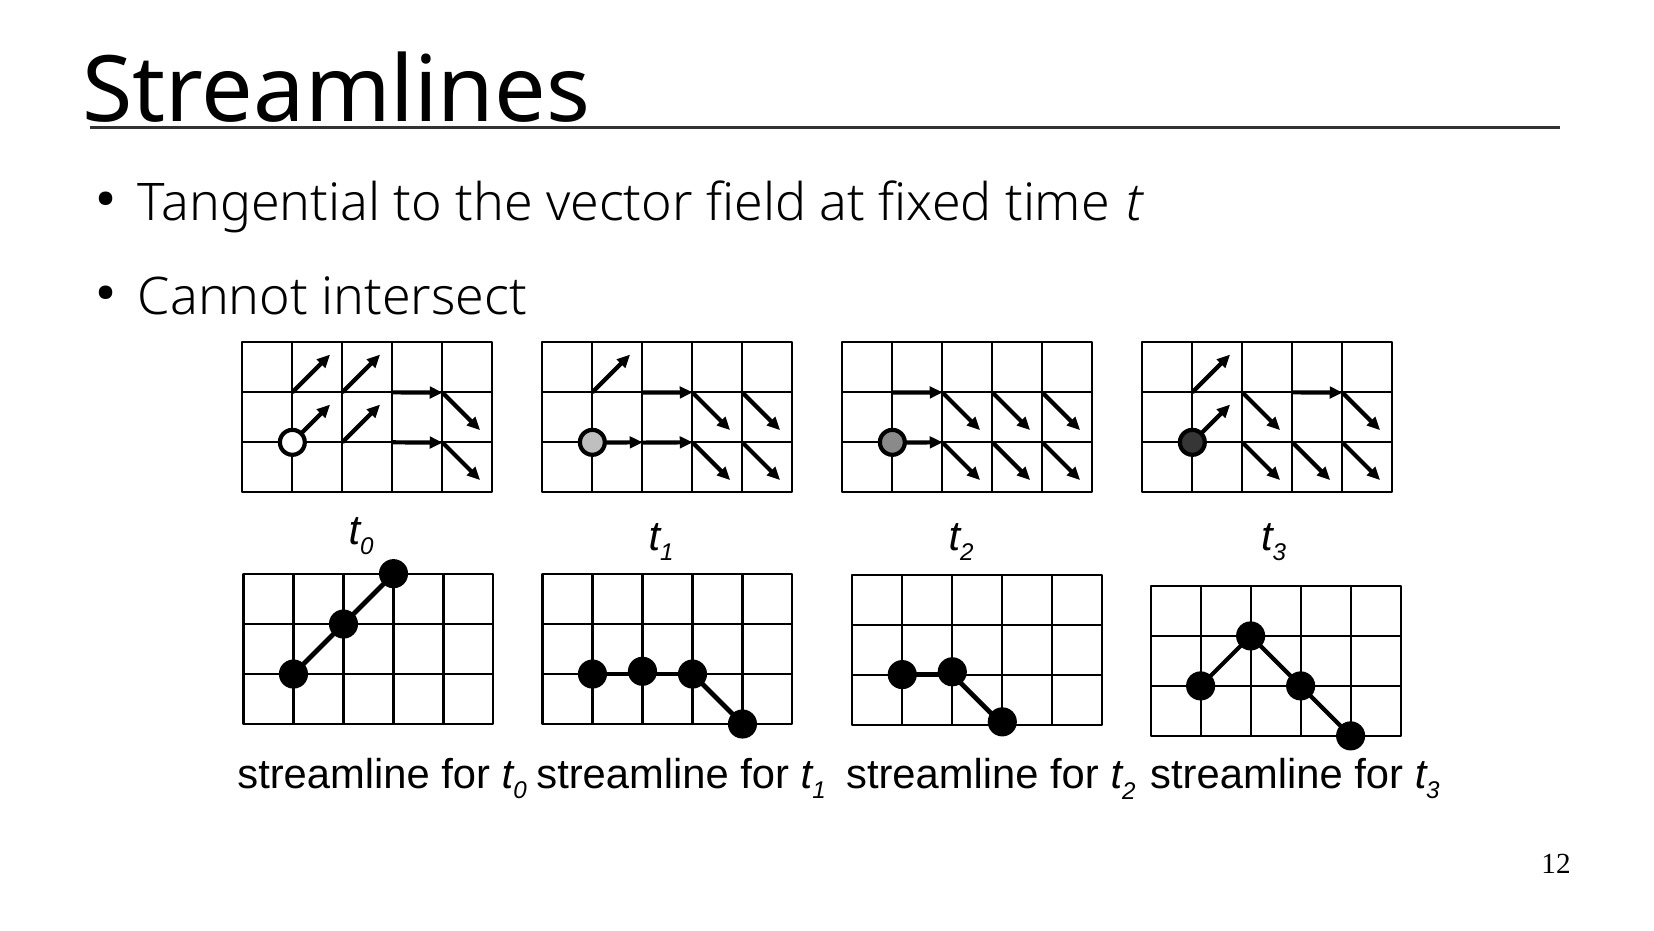

# Streamlines
Tangential to the vector field at fixed time t
Cannot intersect
t0
t1
t2
t3
streamline for t0
streamline for t1
streamline for t3
streamline for t2
12